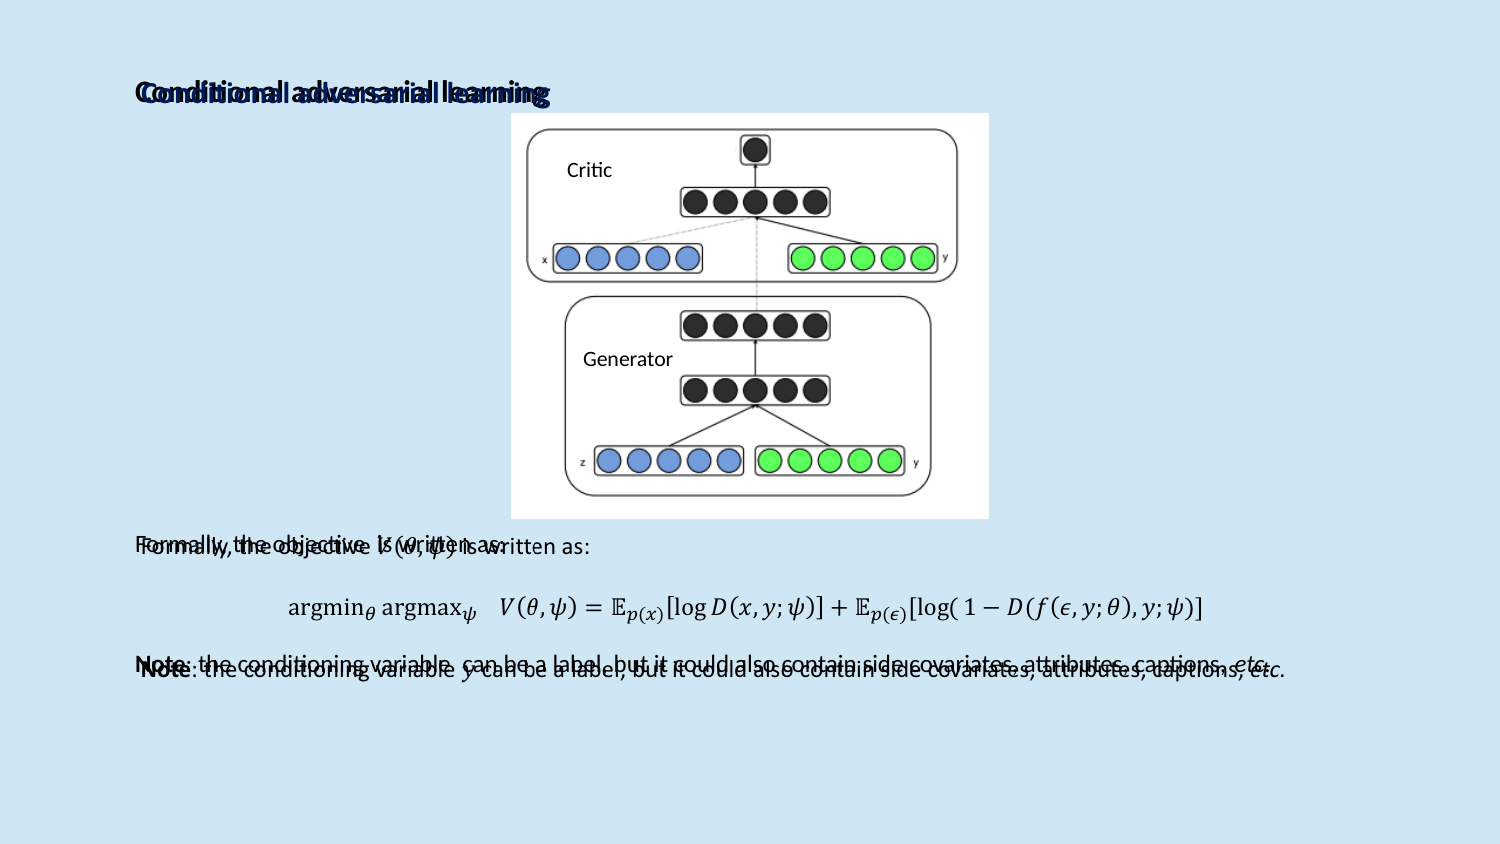

Conditional adversarial learning
Formally, the objective is written as:
Note: the conditioning variable can be a label, but it could also contain side covariates, attributes, captions, etc.
Critic
Generator